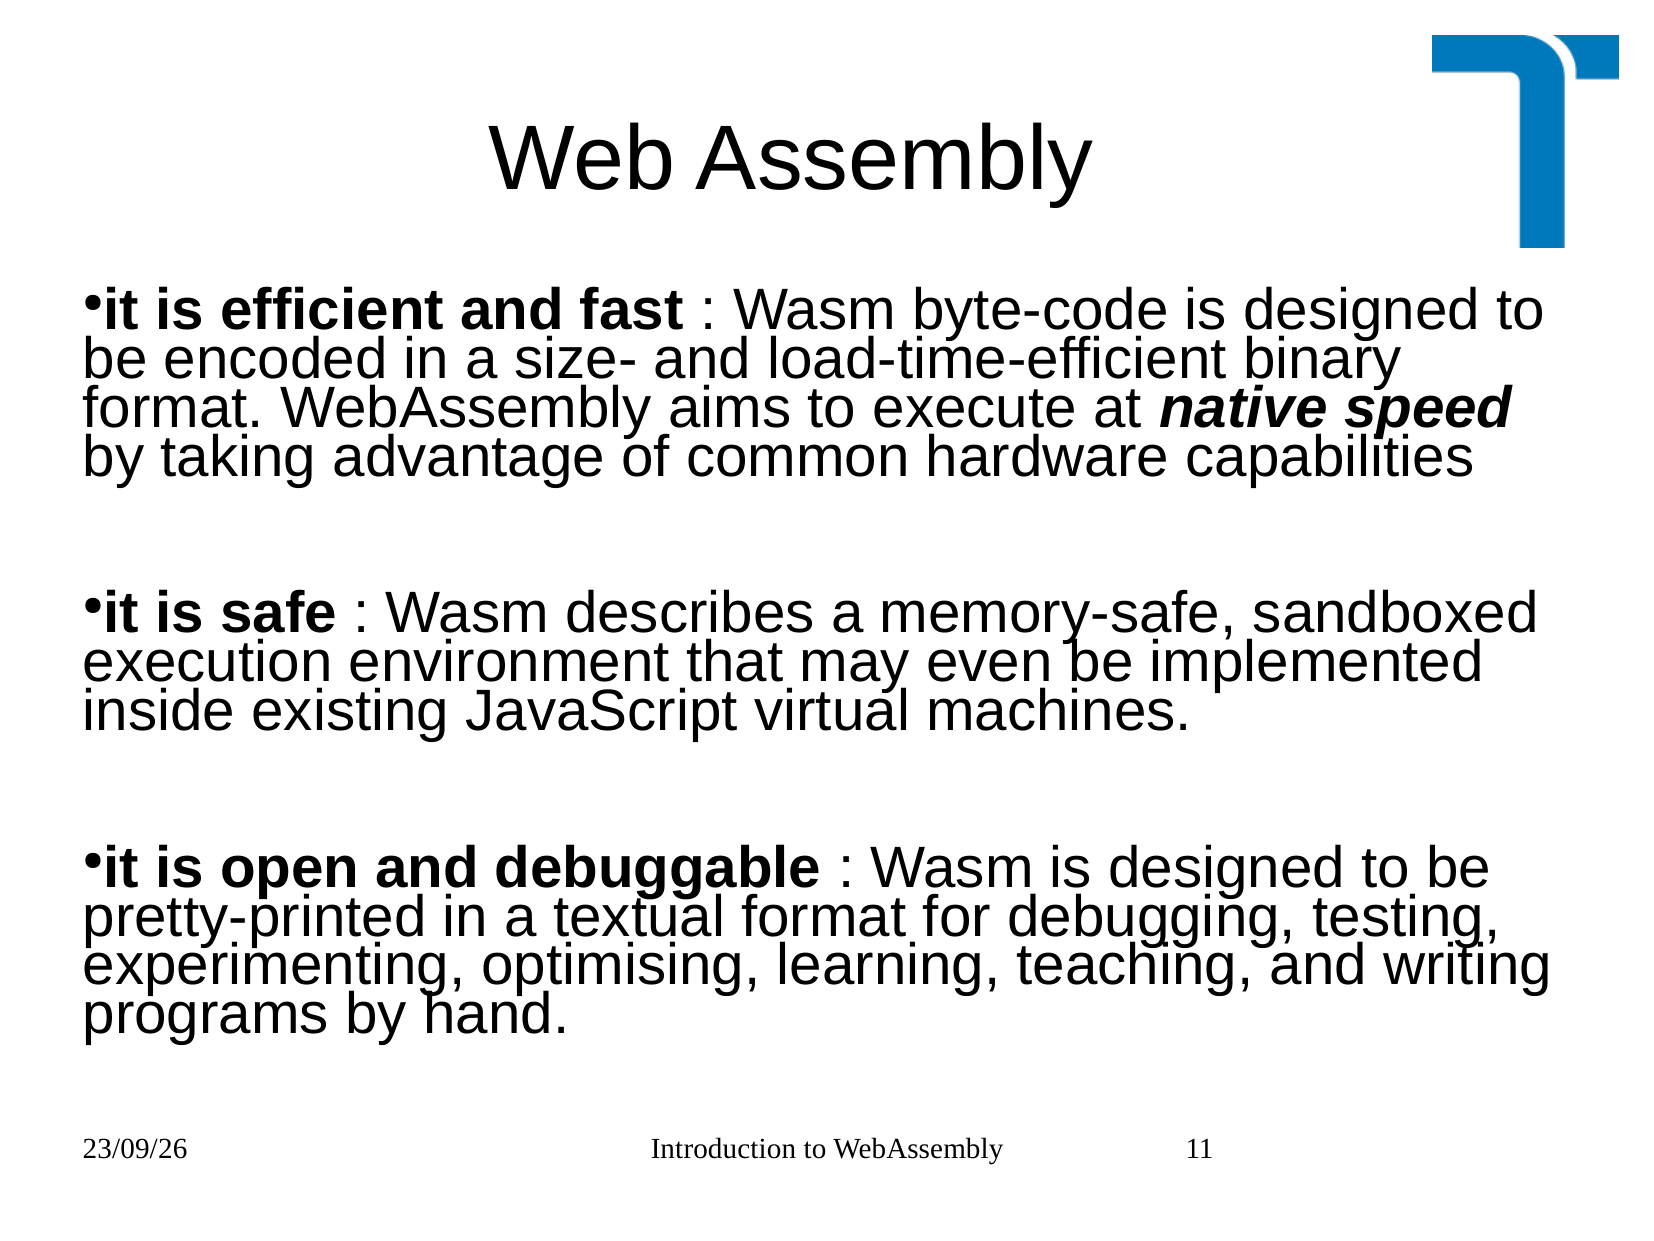

# Web Assembly
it is efficient and fast : Wasm byte-code is designed to be encoded in a size- and load-time-efficient binary format. WebAssembly aims to execute at native speed by taking advantage of common hardware capabilities
it is safe : Wasm describes a memory-safe, sandboxed execution environment that may even be implemented inside existing JavaScript virtual machines.
it is open and debuggable : Wasm is designed to be pretty-printed in a textual format for debugging, testing, experimenting, optimising, learning, teaching, and writing programs by hand.
Introduction to WebAssembly